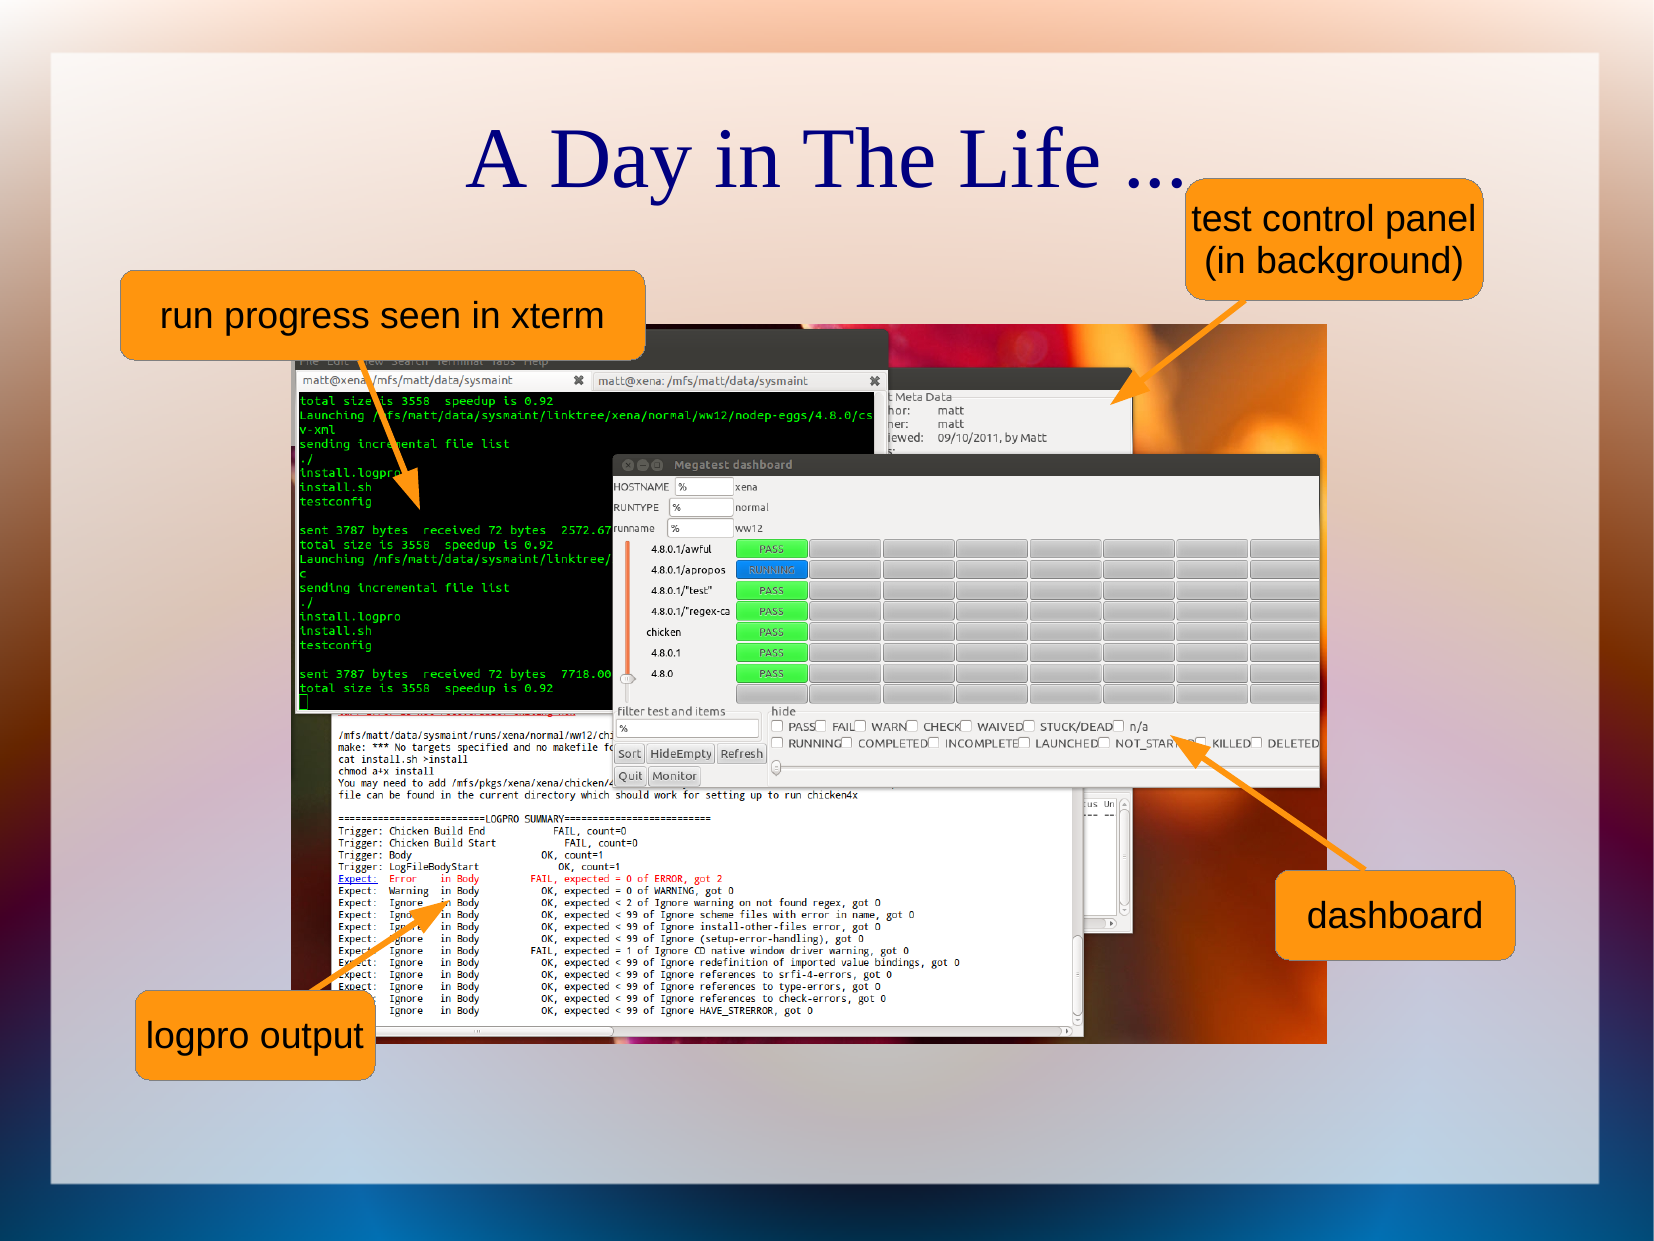

# A Day in The Life ...
test control panel
(in background)
run progress seen in xterm
dashboard
logpro output